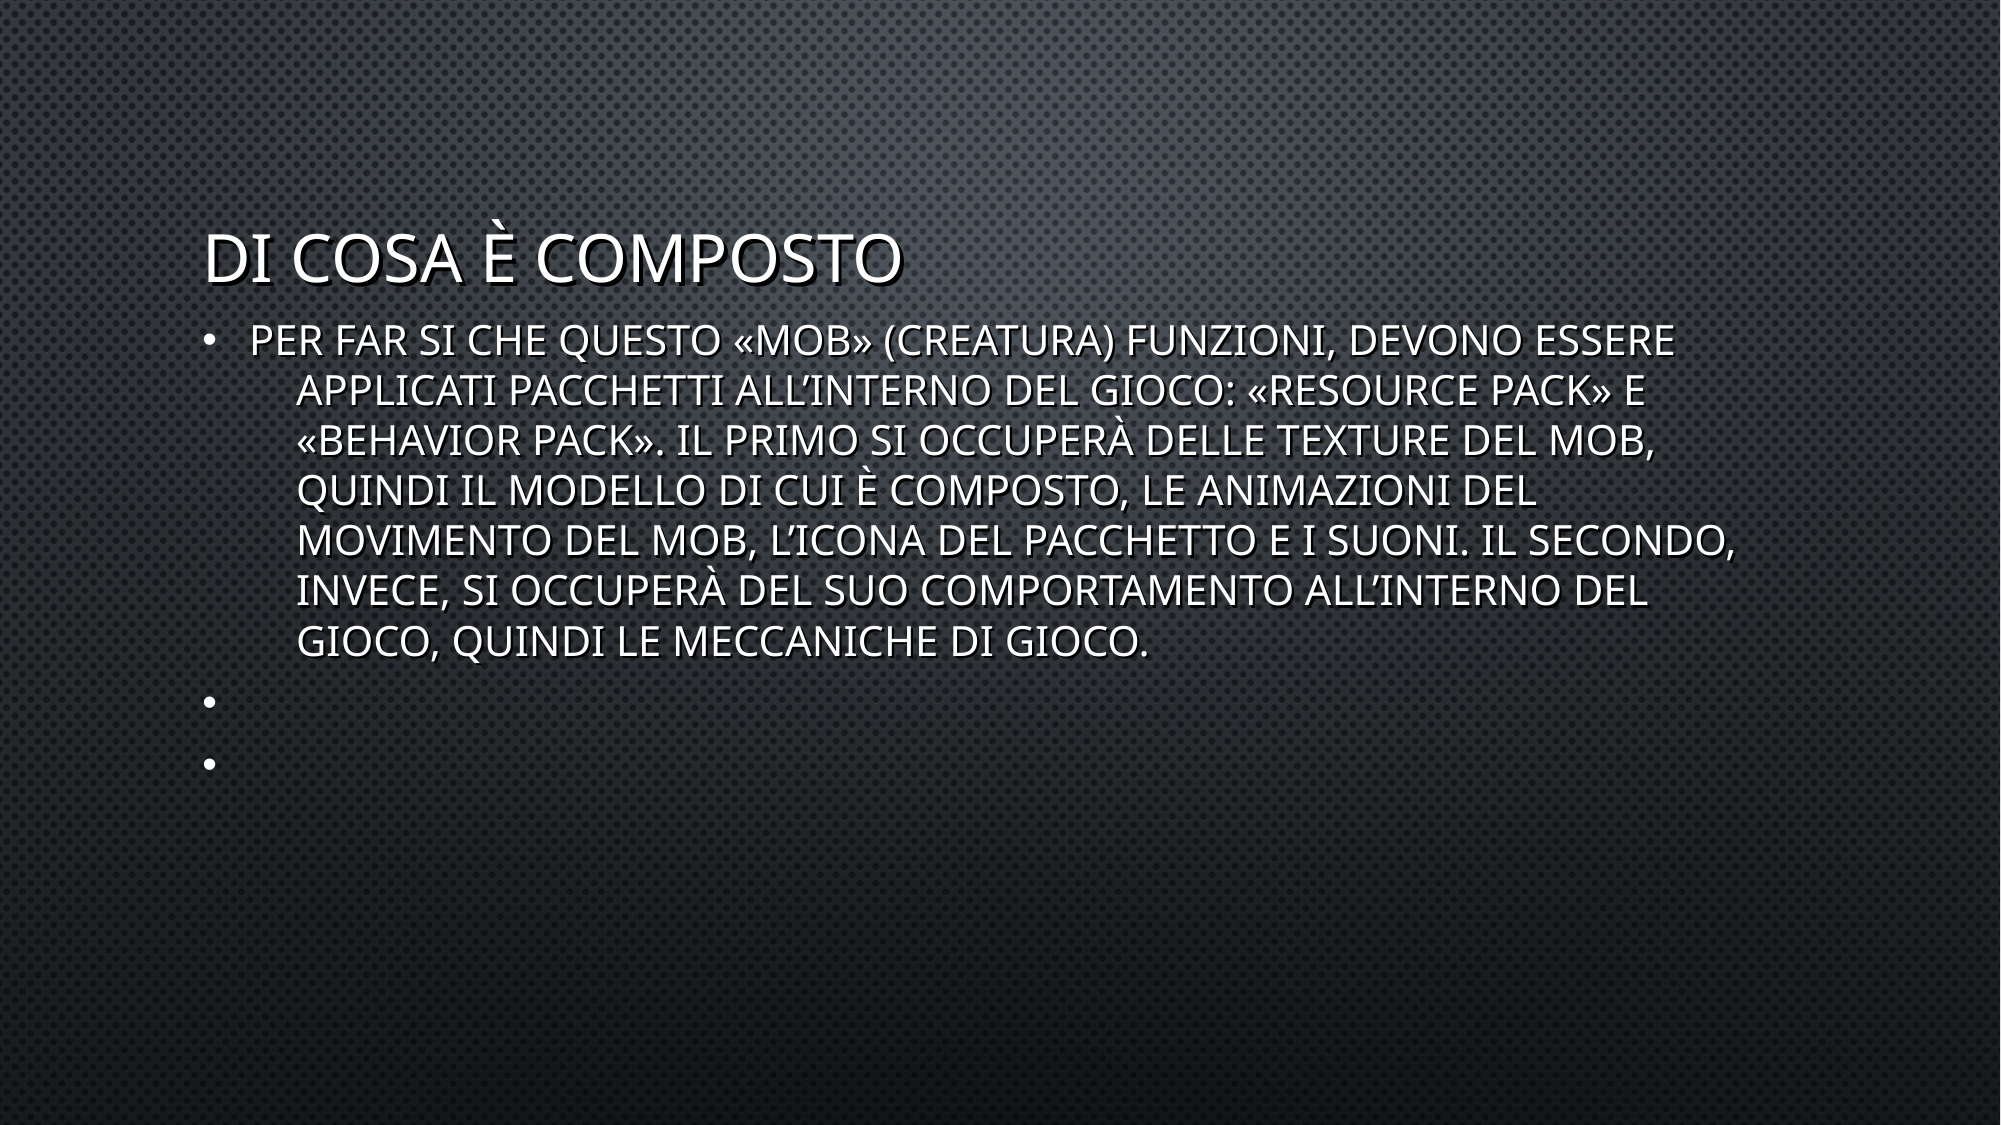

# Di cosa è composto
Per far si che questo «mob» (creatura) funzioni, devono essere applicati pacchetti all’interno del gioco: «resource pack» e «behavior pack». Il primo si occuperà delle texture del mob, quindi il modello di cui è composto, le animazioni del movimento del mob, l’icona del pacchetto e i suoni. Il secondo, invece, si occuperà del suo comportamento all’interno del gioco, quindi le meccaniche di gioco.